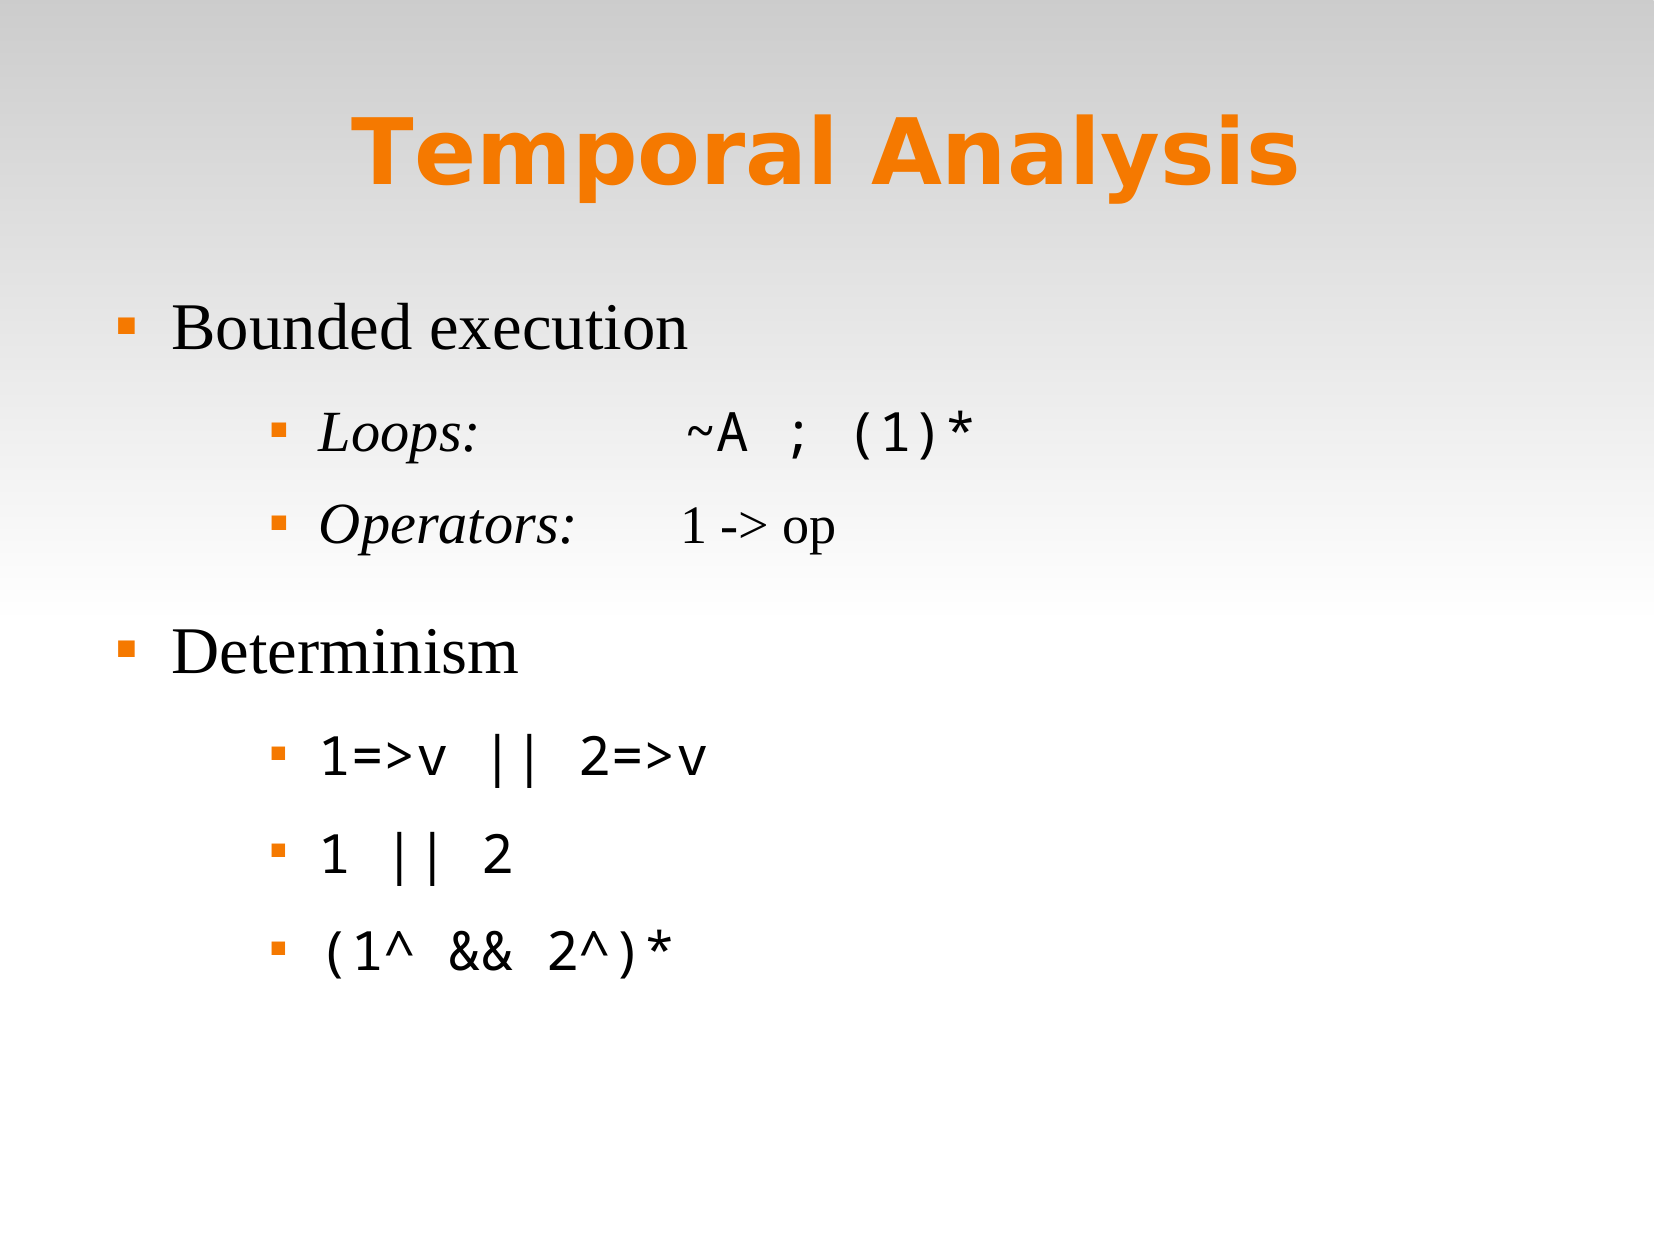

# Temporal Analysis
Bounded execution
Loops: ~A ; (1)*
Operators: 1 -> op
Determinism
1=>v || 2=>v
1 || 2
(1^ && 2^)*